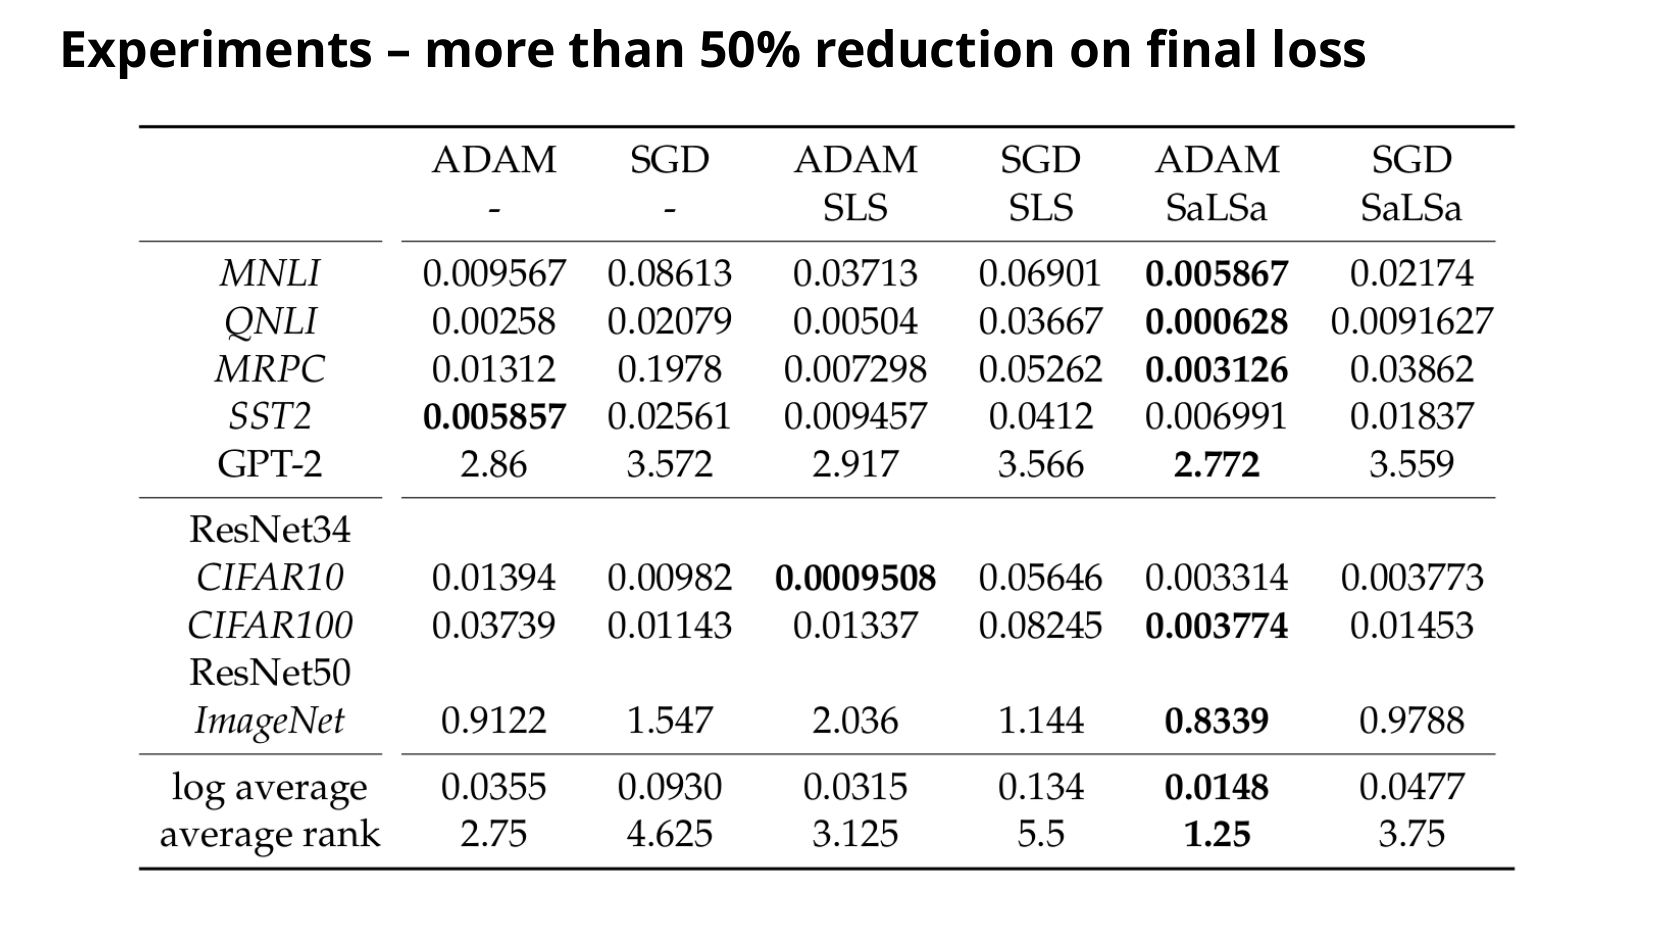

Experiments – more than 50% reduction on final loss